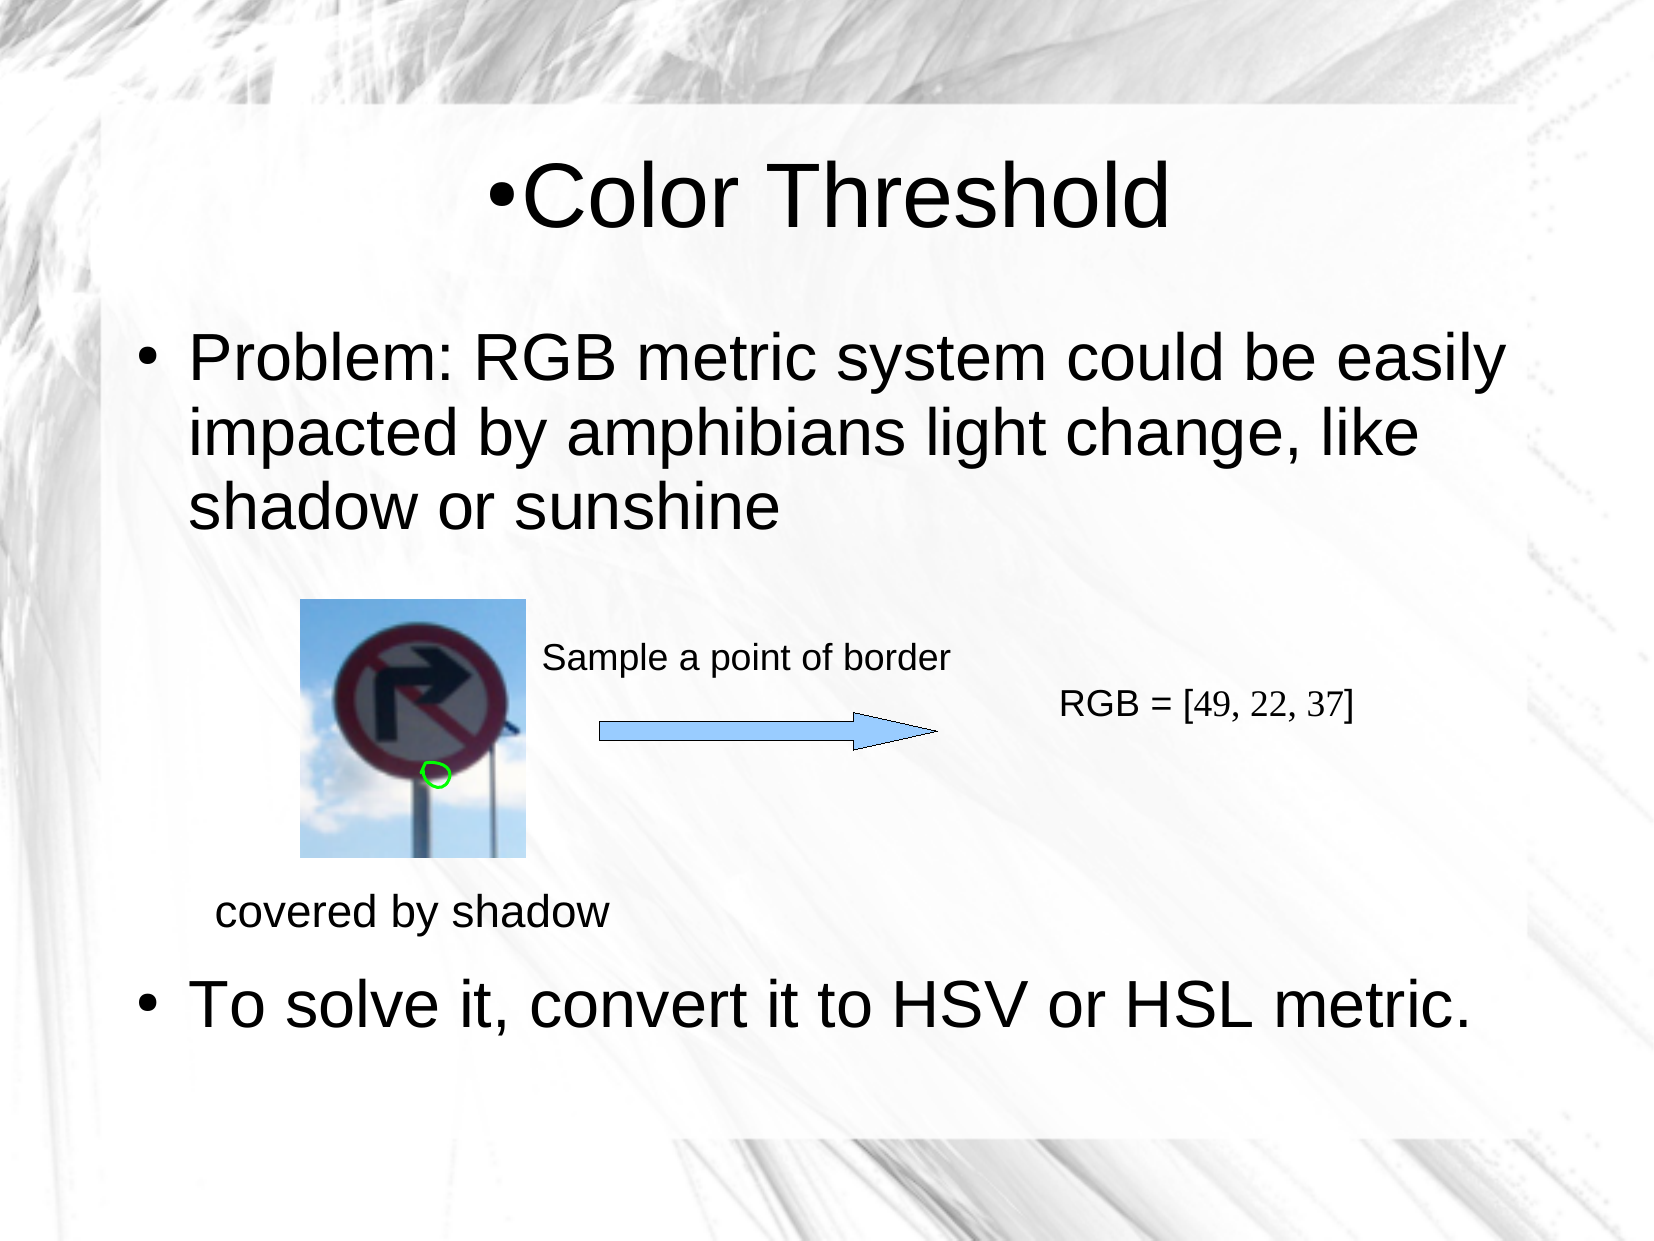

# Color Threshold
Problem: RGB metric system could be easily impacted by amphibians light change, like shadow or sunshine
 covered by shadow
To solve it, convert it to HSV or HSL metric.
Sample a point of border
RGB = [49, 22, 37]